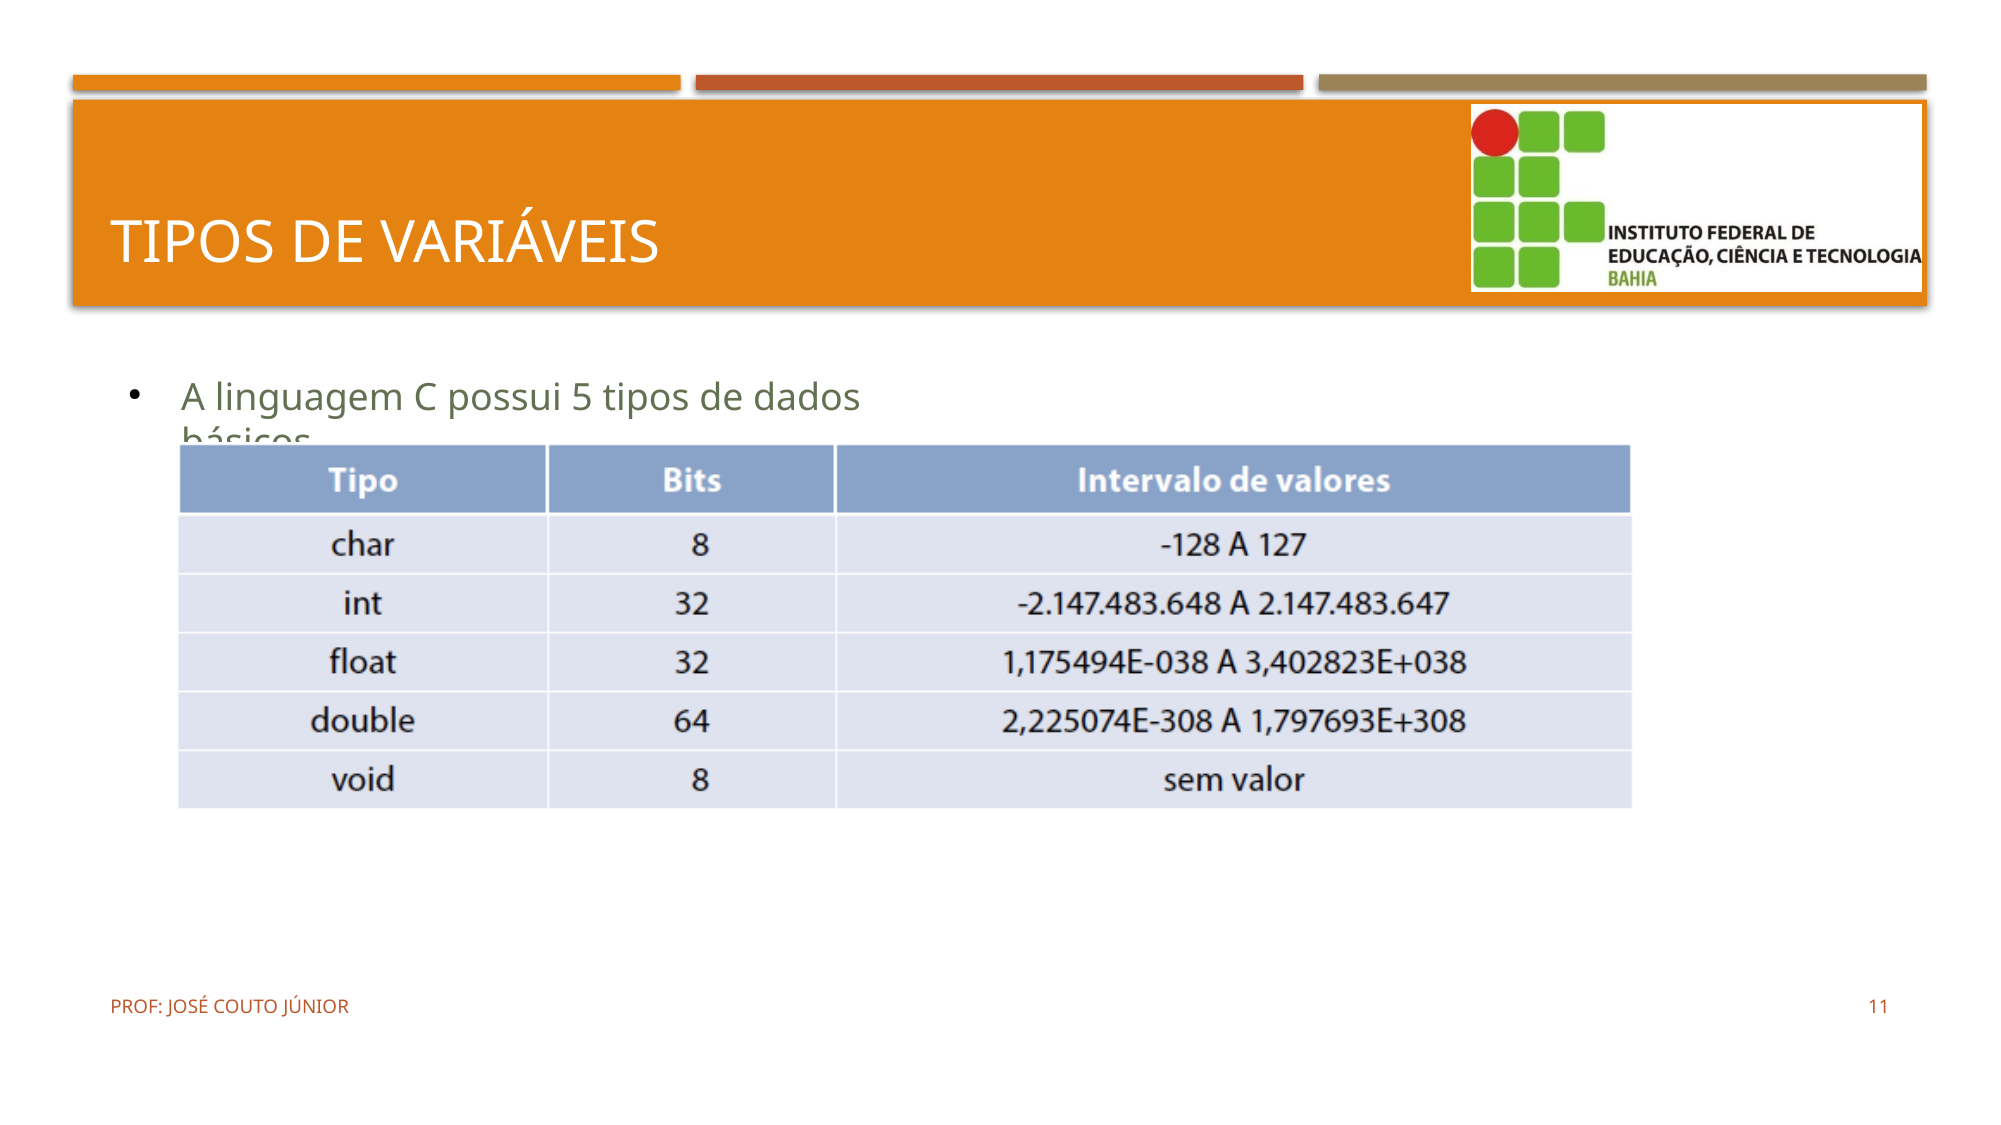

# tipos de Variáveis
A linguagem C possui 5 tipos de dados básicos
Prof: José Couto Júnior
11